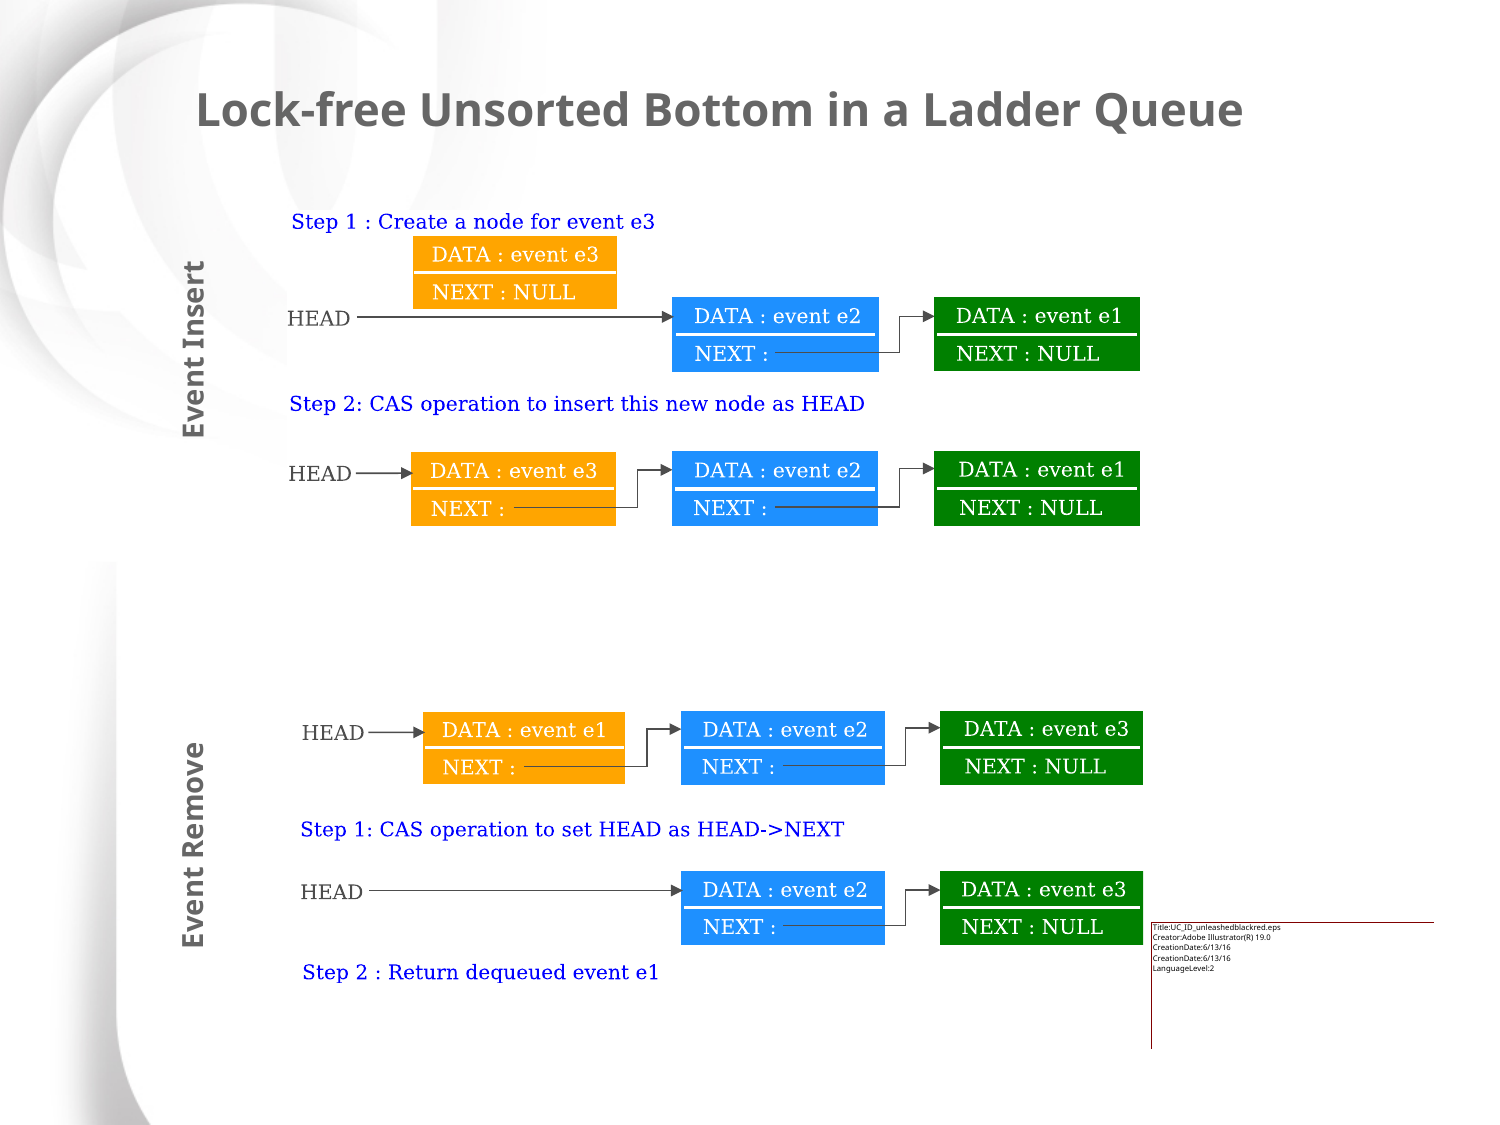

# Lock-free Unsorted Bottom in a Ladder Queue
Event Insert
Event Remove